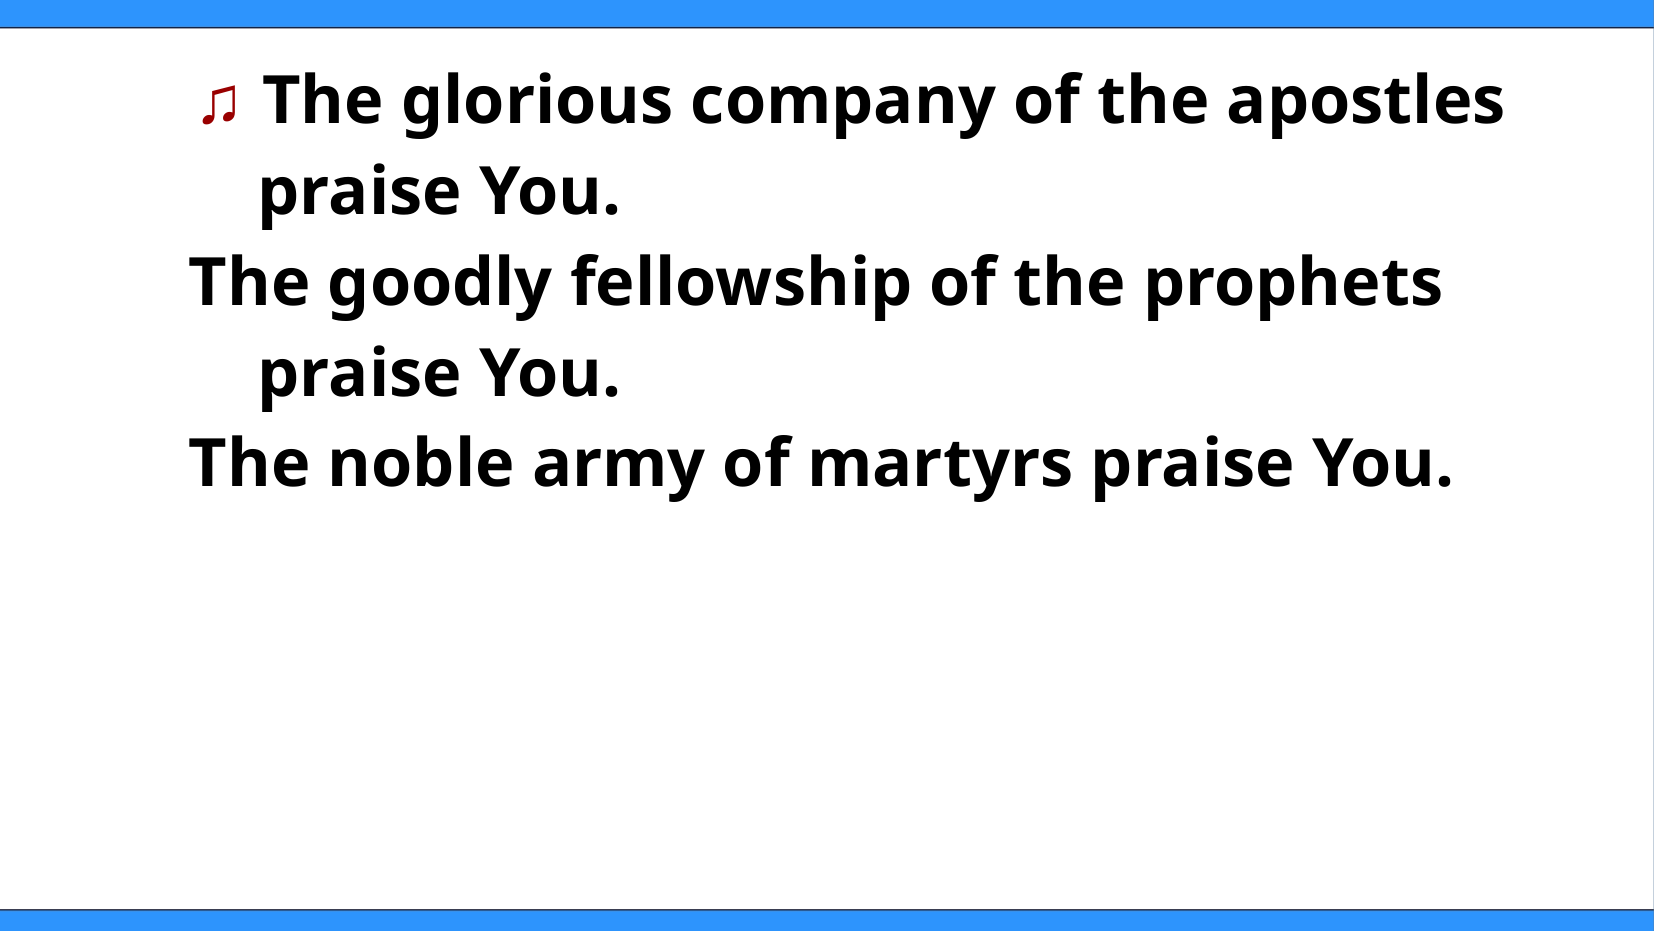

♫ The glorious company of the apostles
 praise You.
 The goodly fellowship of the prophets
 praise You.
 The noble army of martyrs praise You.